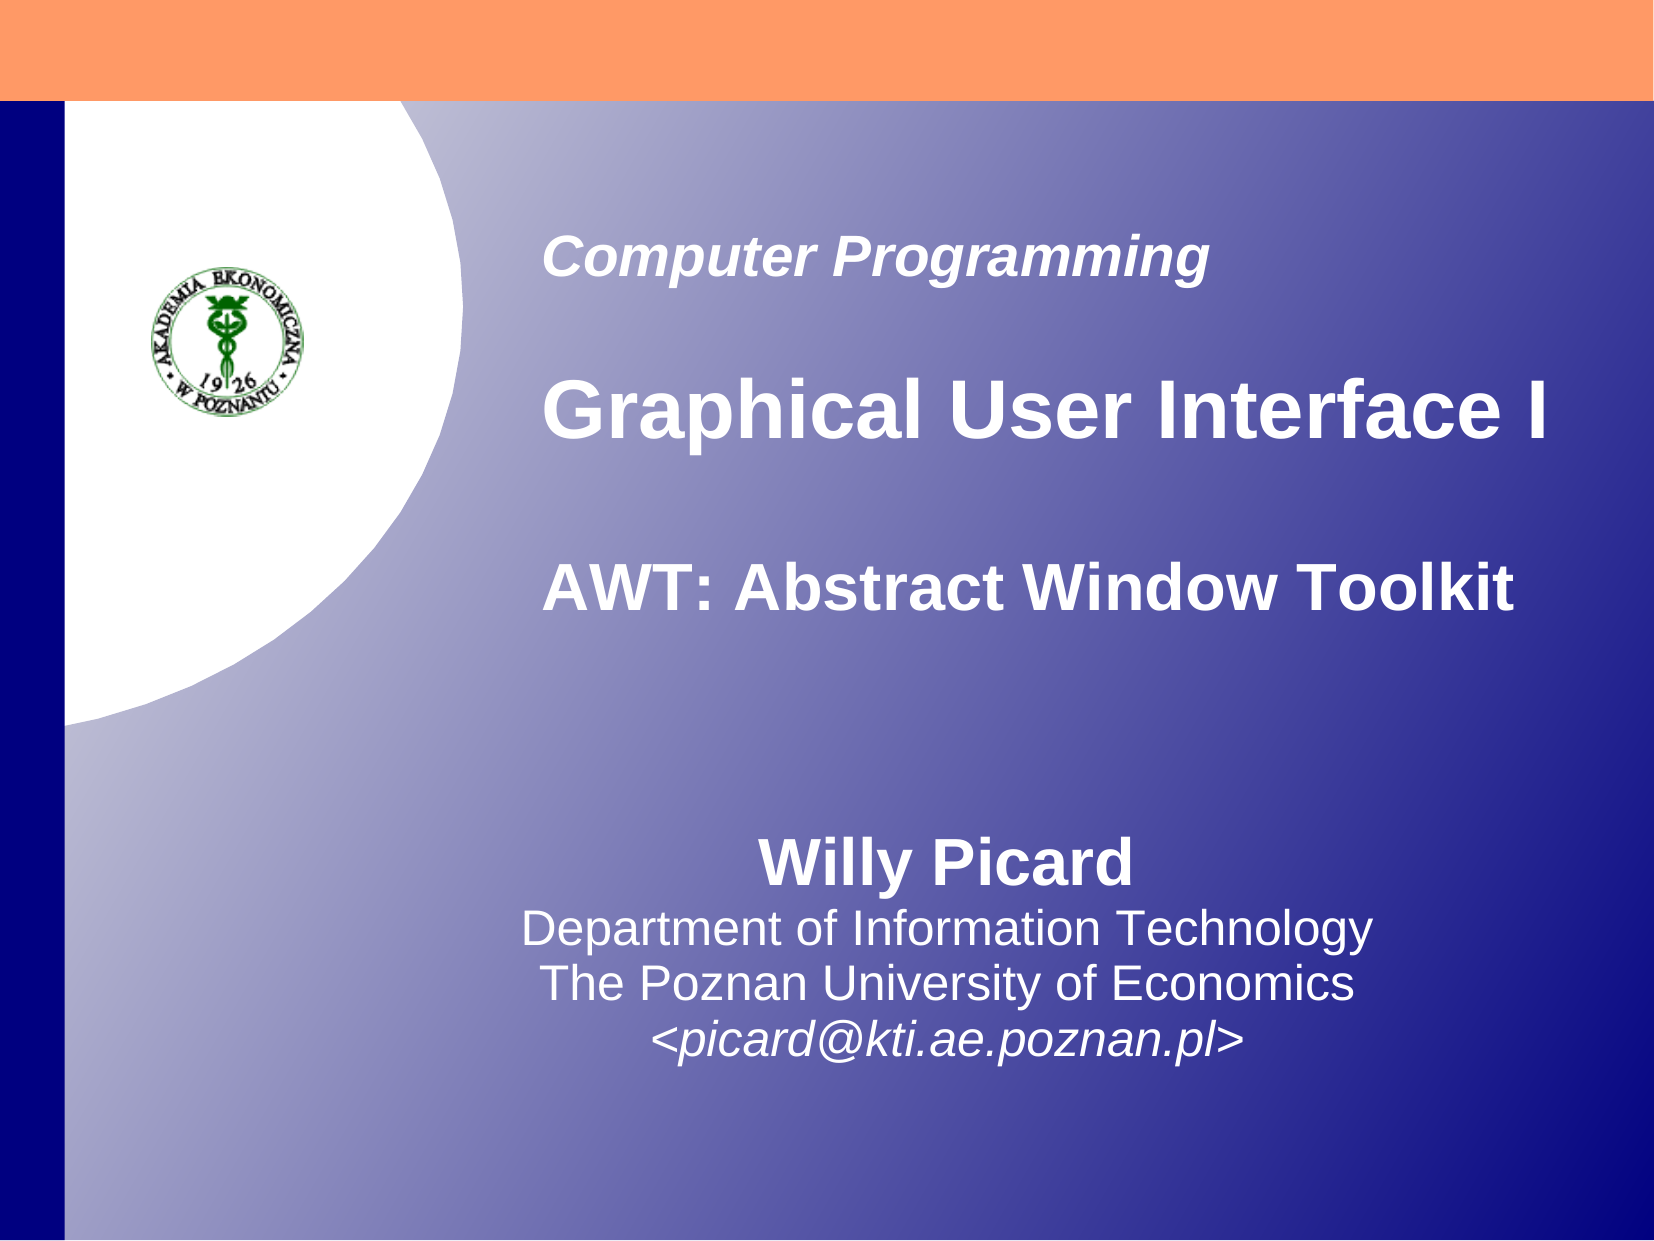

# Computer Programming Graphical User Interface I AWT: Abstract Window Toolkit